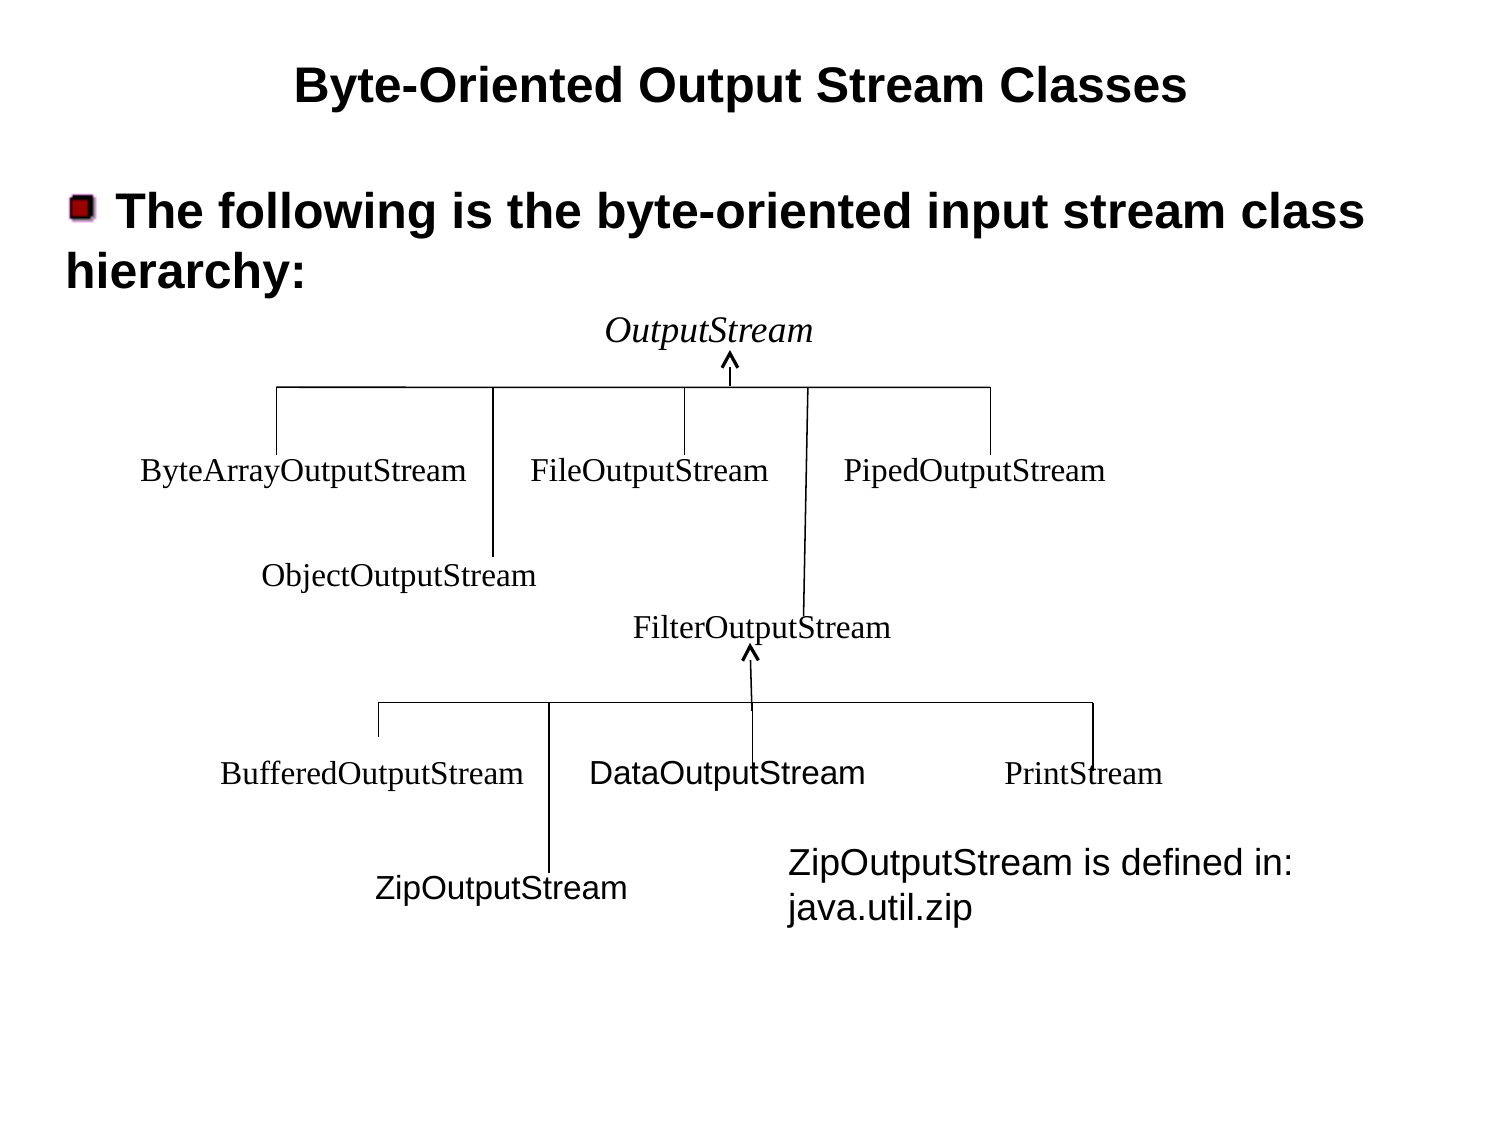

Byte-Oriented Output Stream Classes
 The following is the byte-oriented input stream class hierarchy:
OutputStream
ByteArrayOutputStream
FileOutputStream
PipedOutputStream
ObjectOutputStream
FilterOutputStream
BufferedOutputStream
DataOutputStream
PrintStream
ZipOutputStream is defined in: java.util.zip
ZipOutputStream